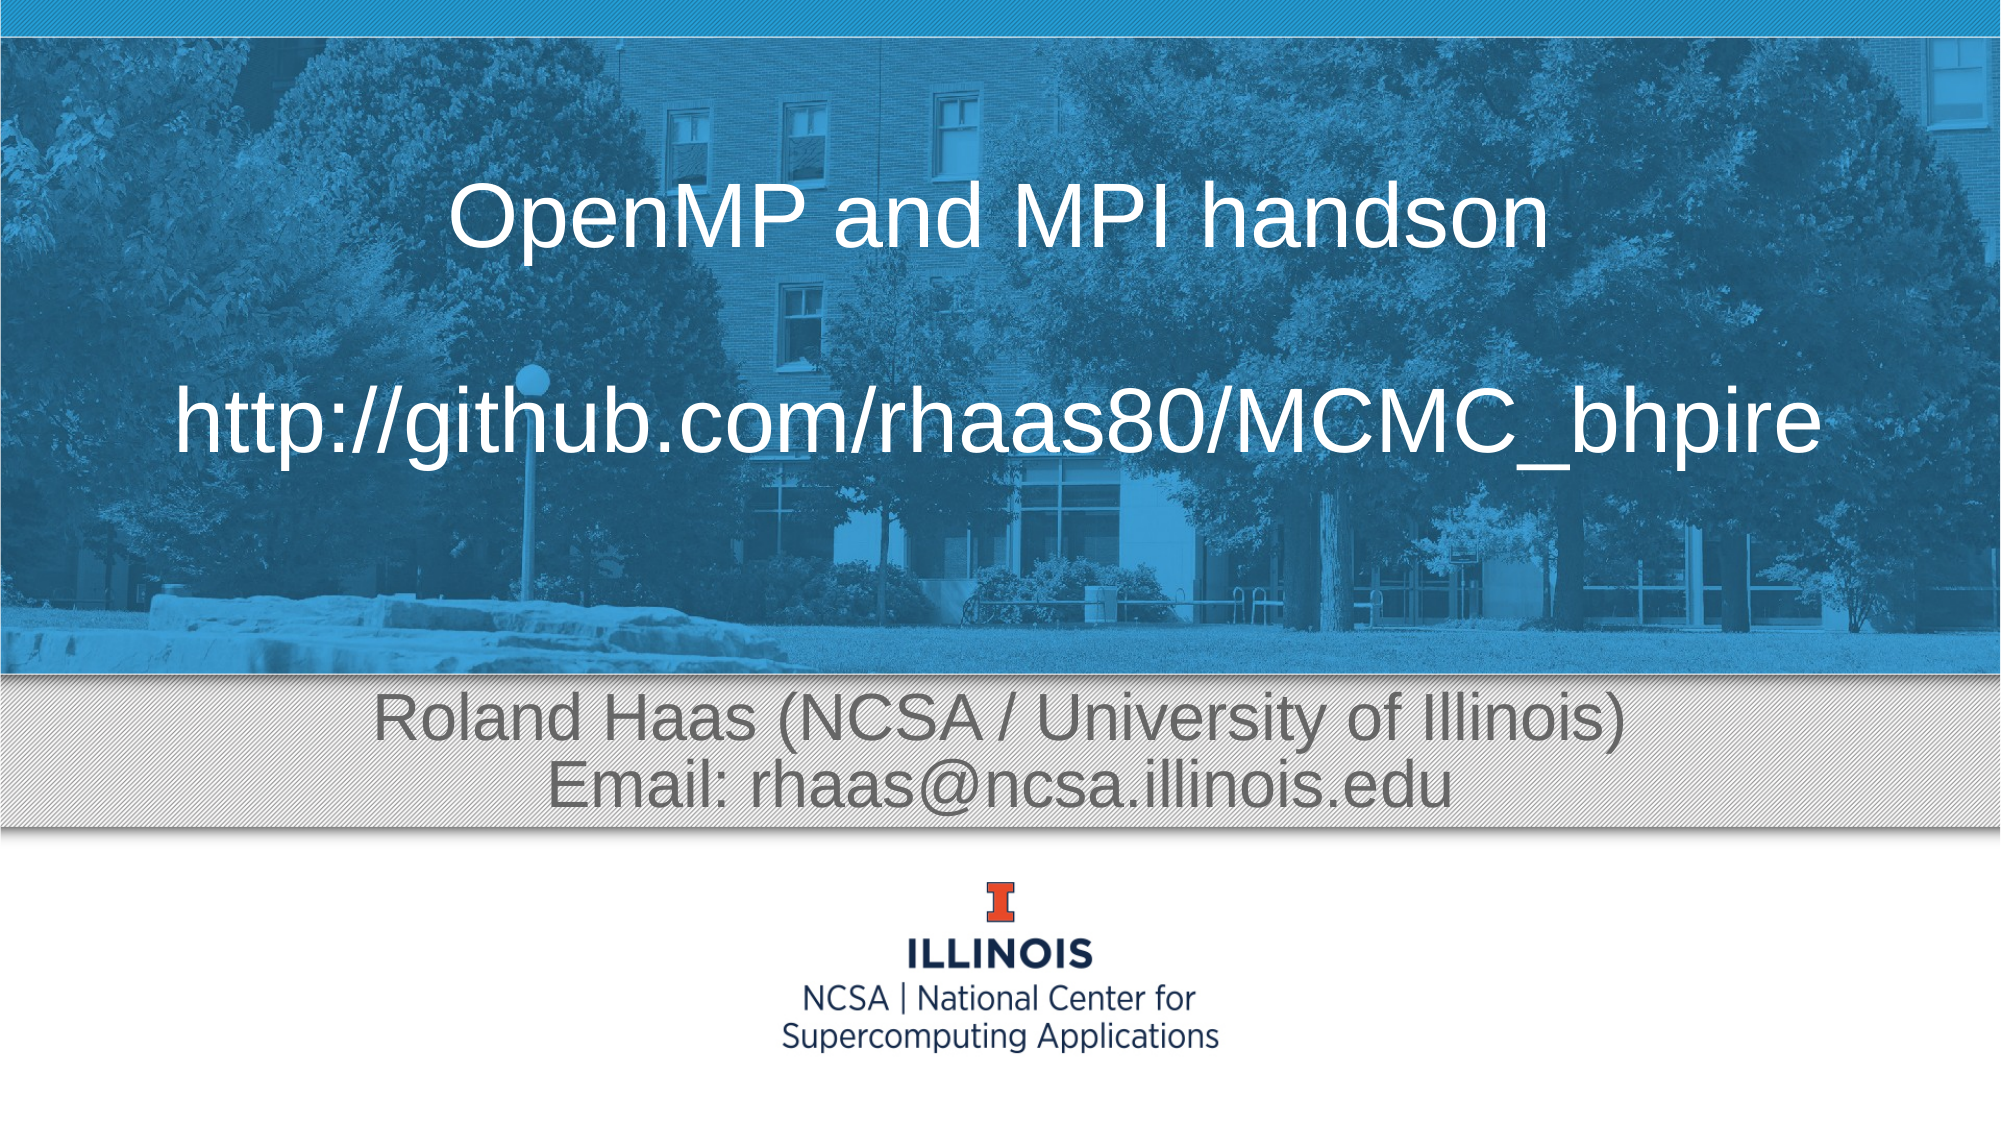

# OpenMP and MPI handson http://github.com/rhaas80/MCMC_bhpire
Roland Haas (NCSA / University of Illinois)
Email: rhaas@ncsa.illinois.edu